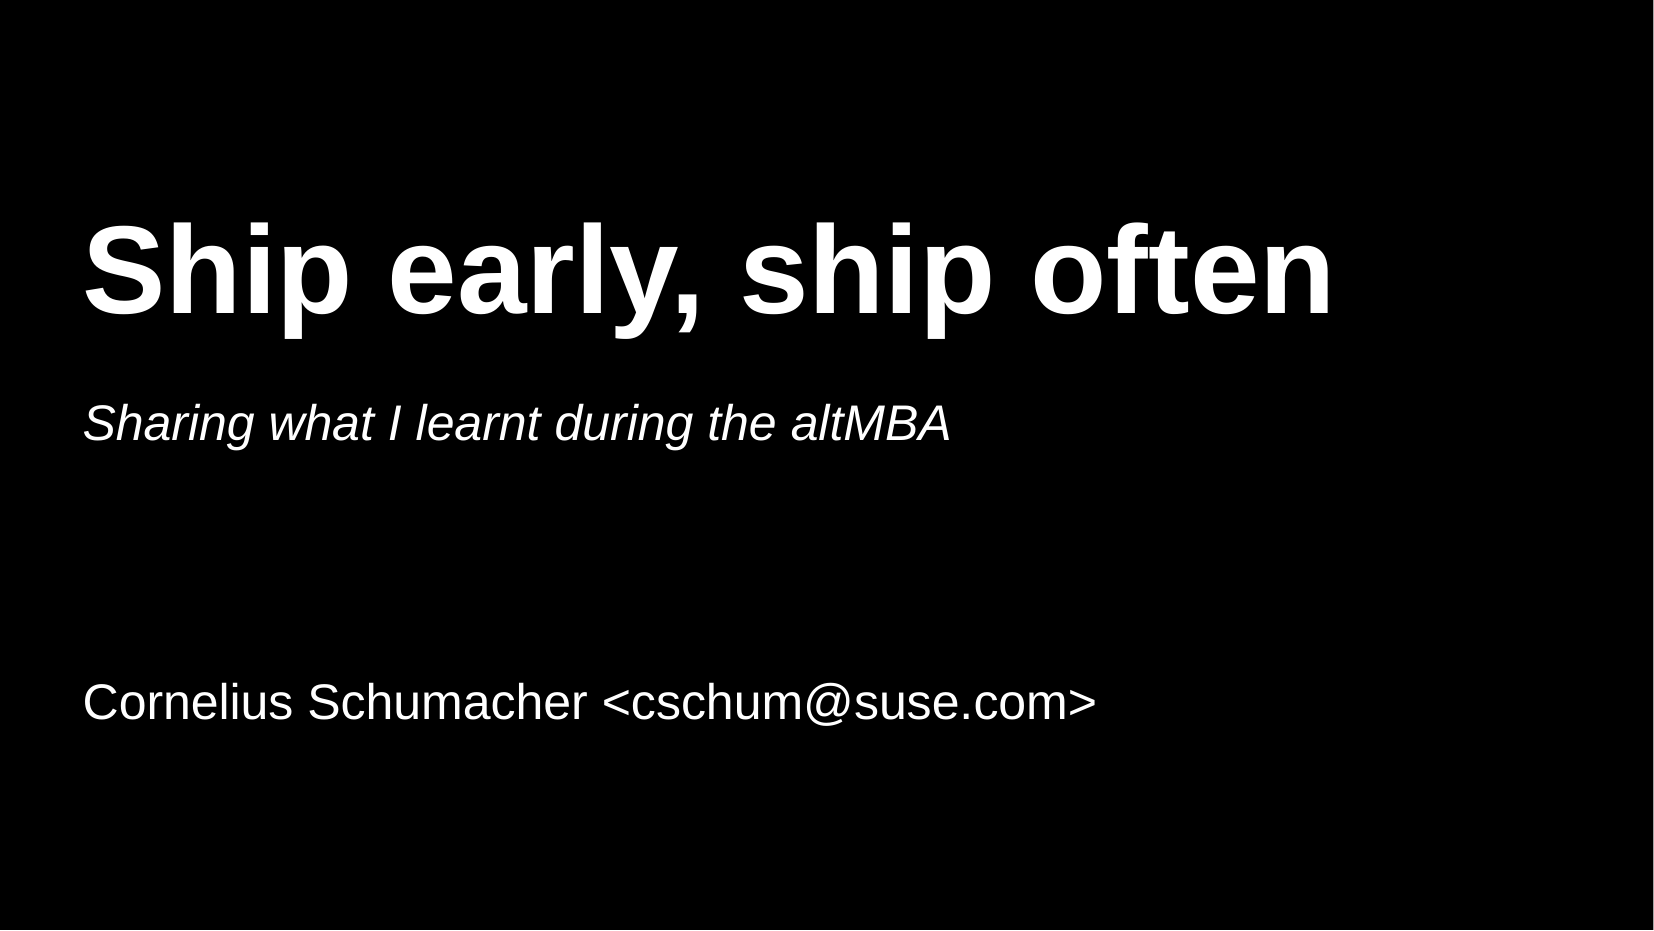

# Ship early, ship often
Sharing what I learnt during the altMBA
Cornelius Schumacher <cschum@suse.com>